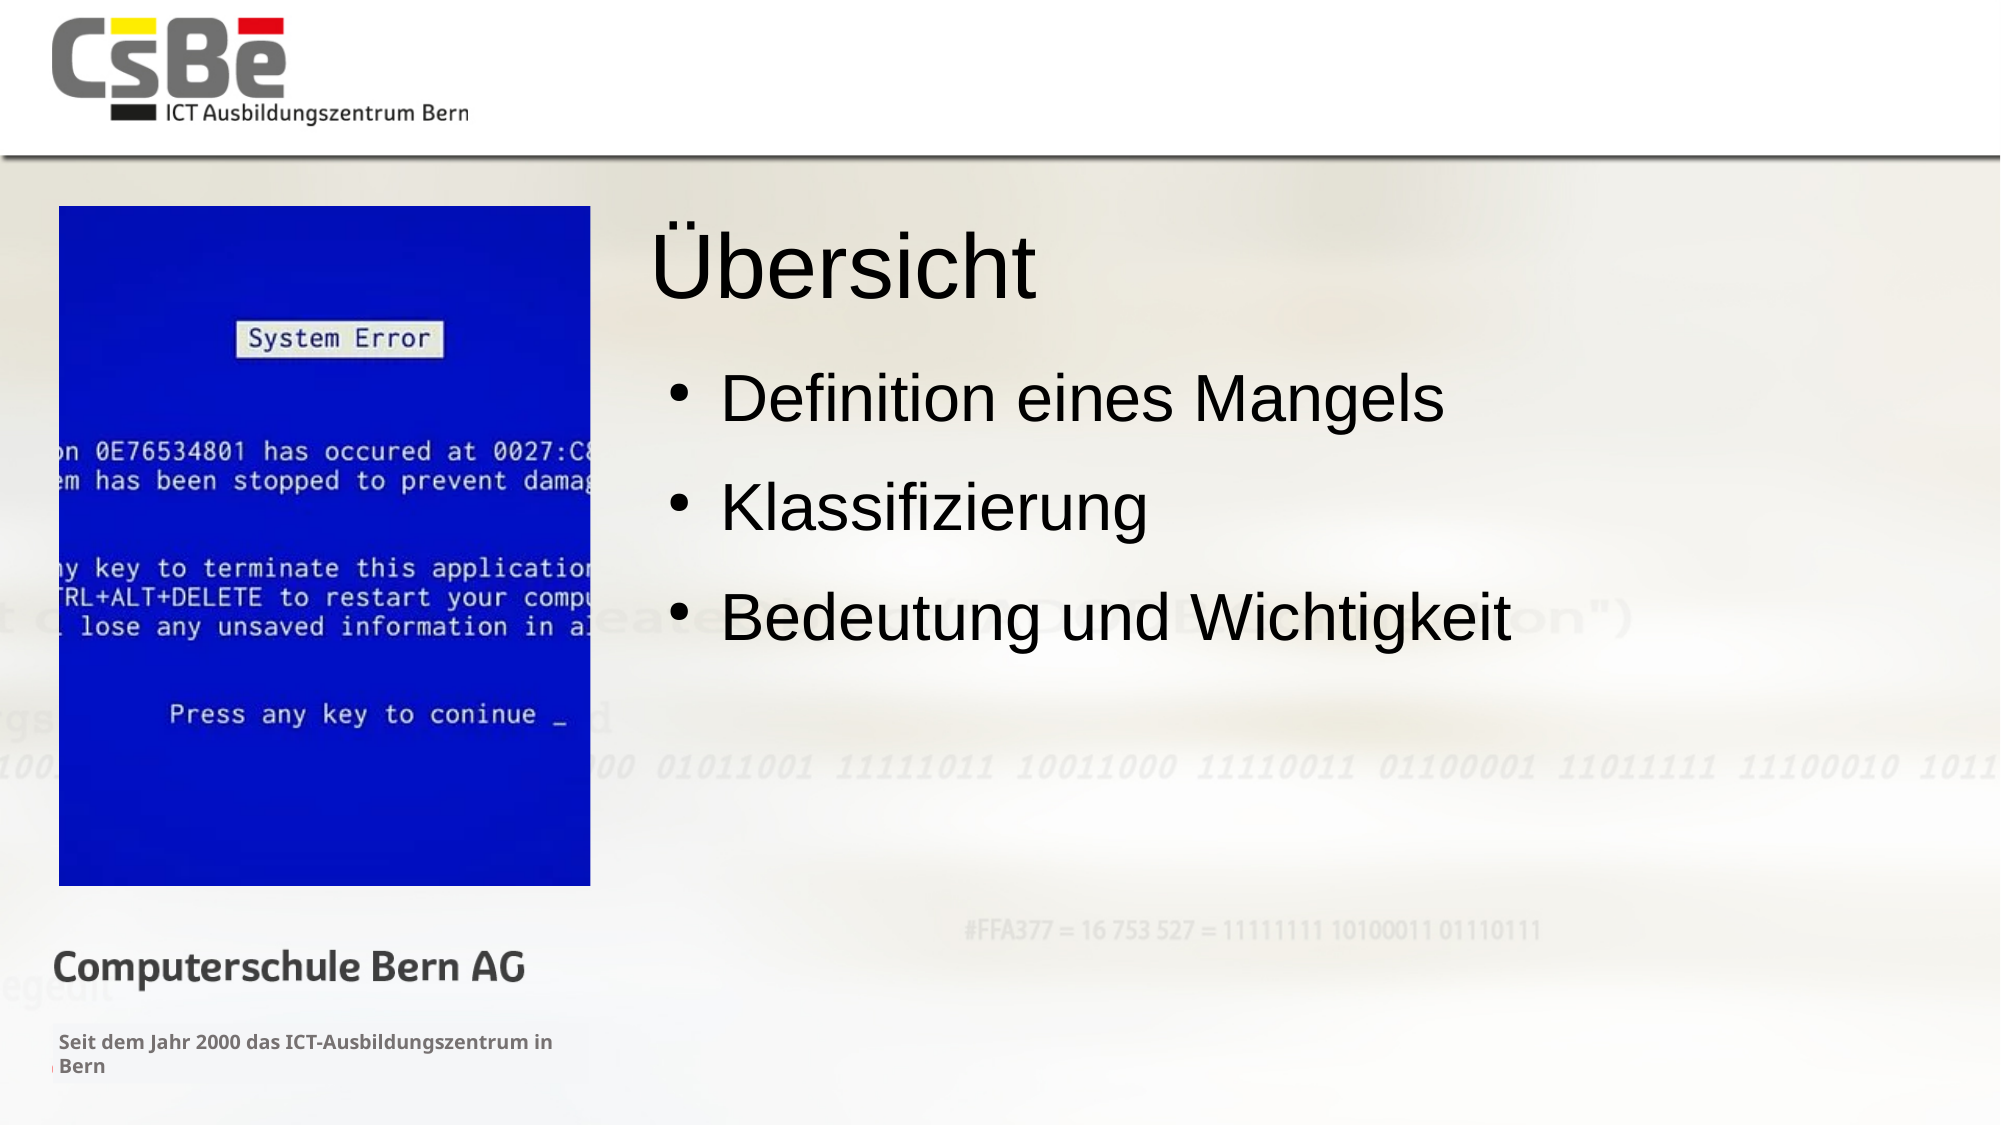

Übersicht
# Definition eines Mangels
Klassifizierung
Bedeutung und Wichtigkeit